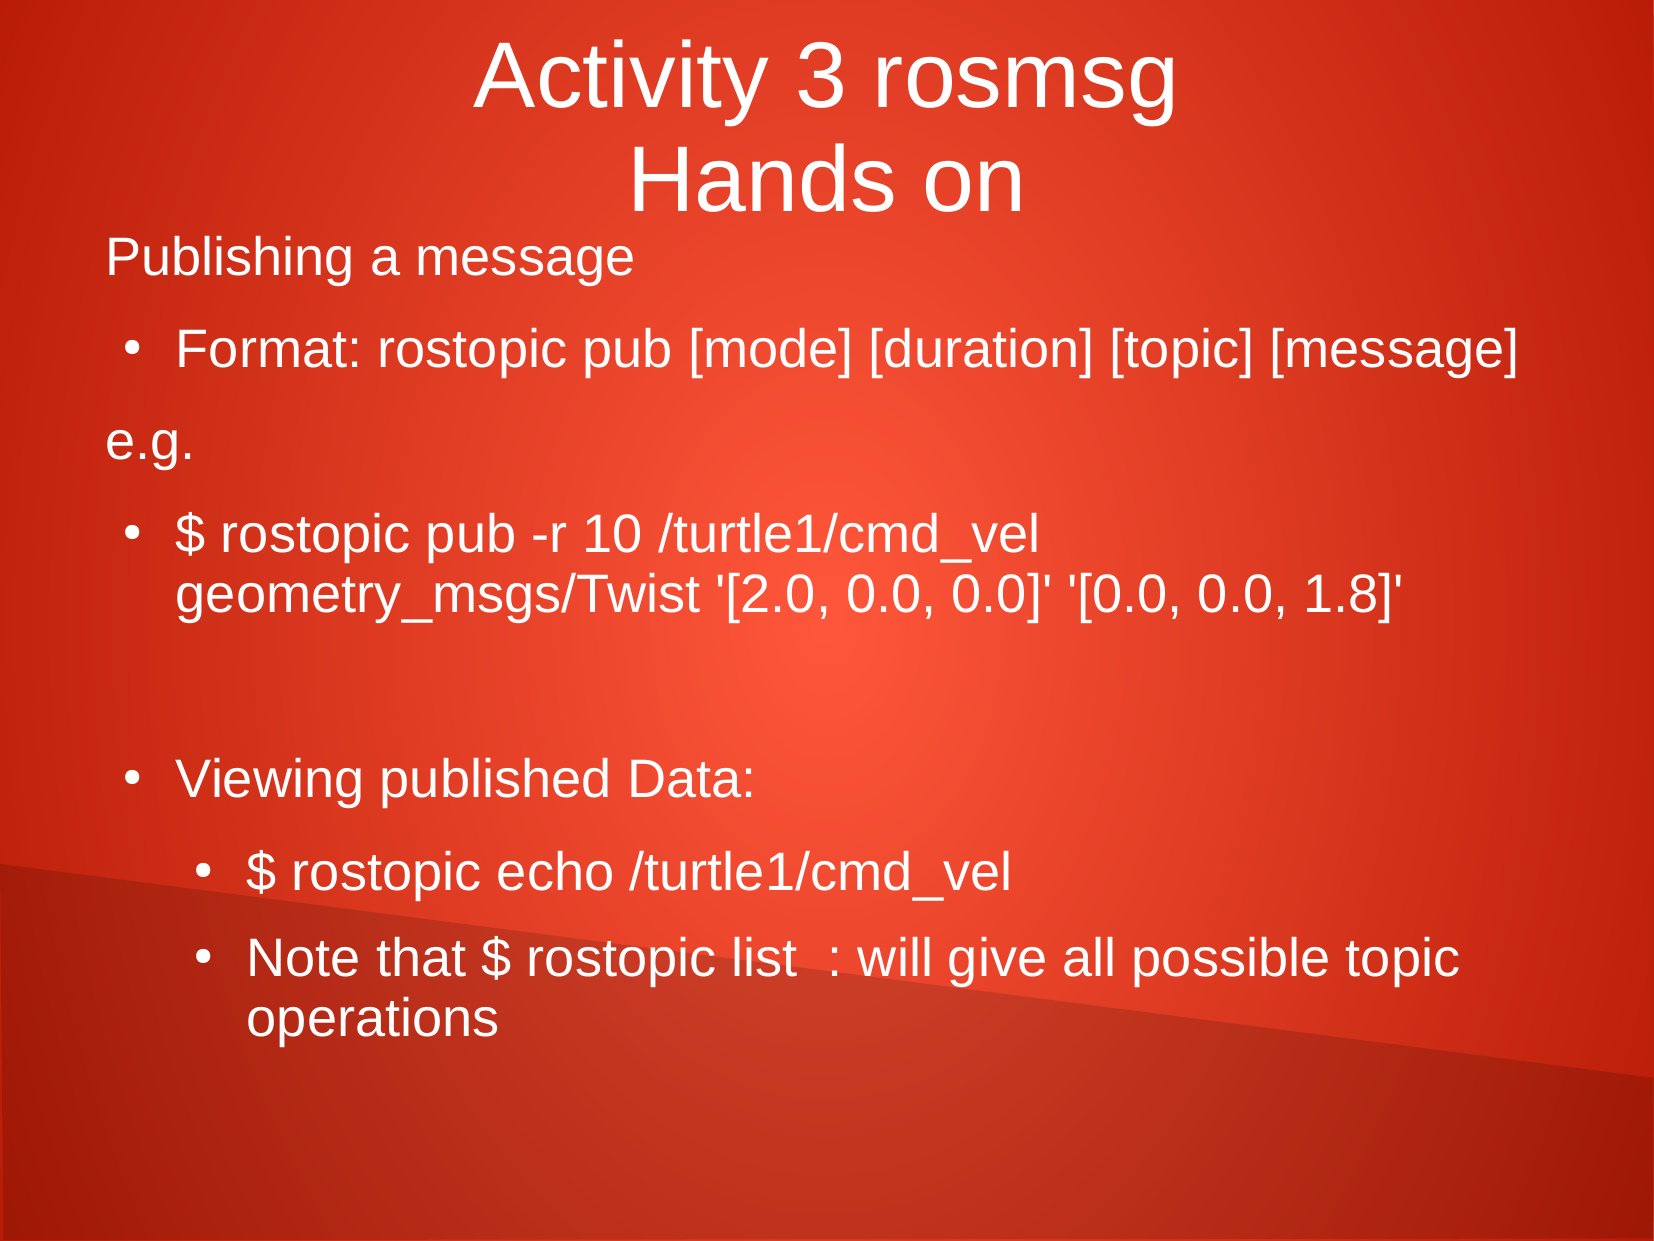

# Activity 3 rosmsg Hands on
Publishing a message
Format: rostopic pub [mode] [duration] [topic] [message]
e.g.
$ rostopic pub -r 10 /turtle1/cmd_vel geometry_msgs/Twist '[2.0, 0.0, 0.0]' '[0.0, 0.0, 1.8]'
Viewing published Data:
$ rostopic echo /turtle1/cmd_vel
Note that $ rostopic list : will give all possible topic operations